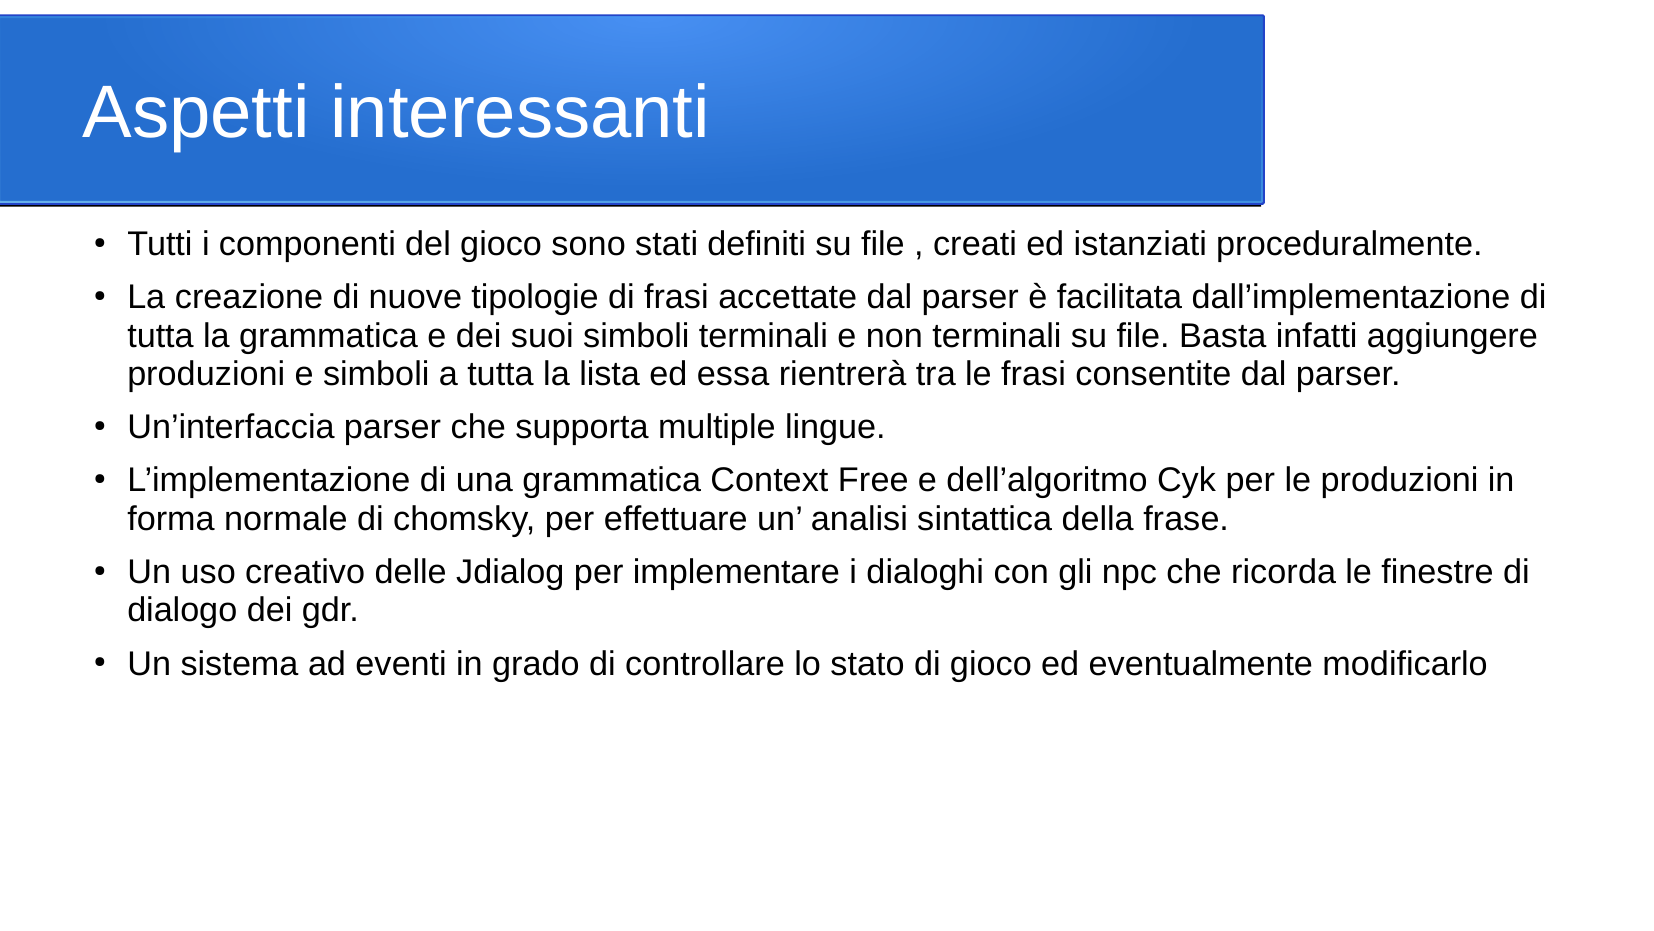

# Aspetti interessanti
Tutti i componenti del gioco sono stati definiti su file , creati ed istanziati proceduralmente.
La creazione di nuove tipologie di frasi accettate dal parser è facilitata dall’implementazione di tutta la grammatica e dei suoi simboli terminali e non terminali su file. Basta infatti aggiungere produzioni e simboli a tutta la lista ed essa rientrerà tra le frasi consentite dal parser.
Un’interfaccia parser che supporta multiple lingue.
L’implementazione di una grammatica Context Free e dell’algoritmo Cyk per le produzioni in forma normale di chomsky, per effettuare un’ analisi sintattica della frase.
Un uso creativo delle Jdialog per implementare i dialoghi con gli npc che ricorda le finestre di dialogo dei gdr.
Un sistema ad eventi in grado di controllare lo stato di gioco ed eventualmente modificarlo